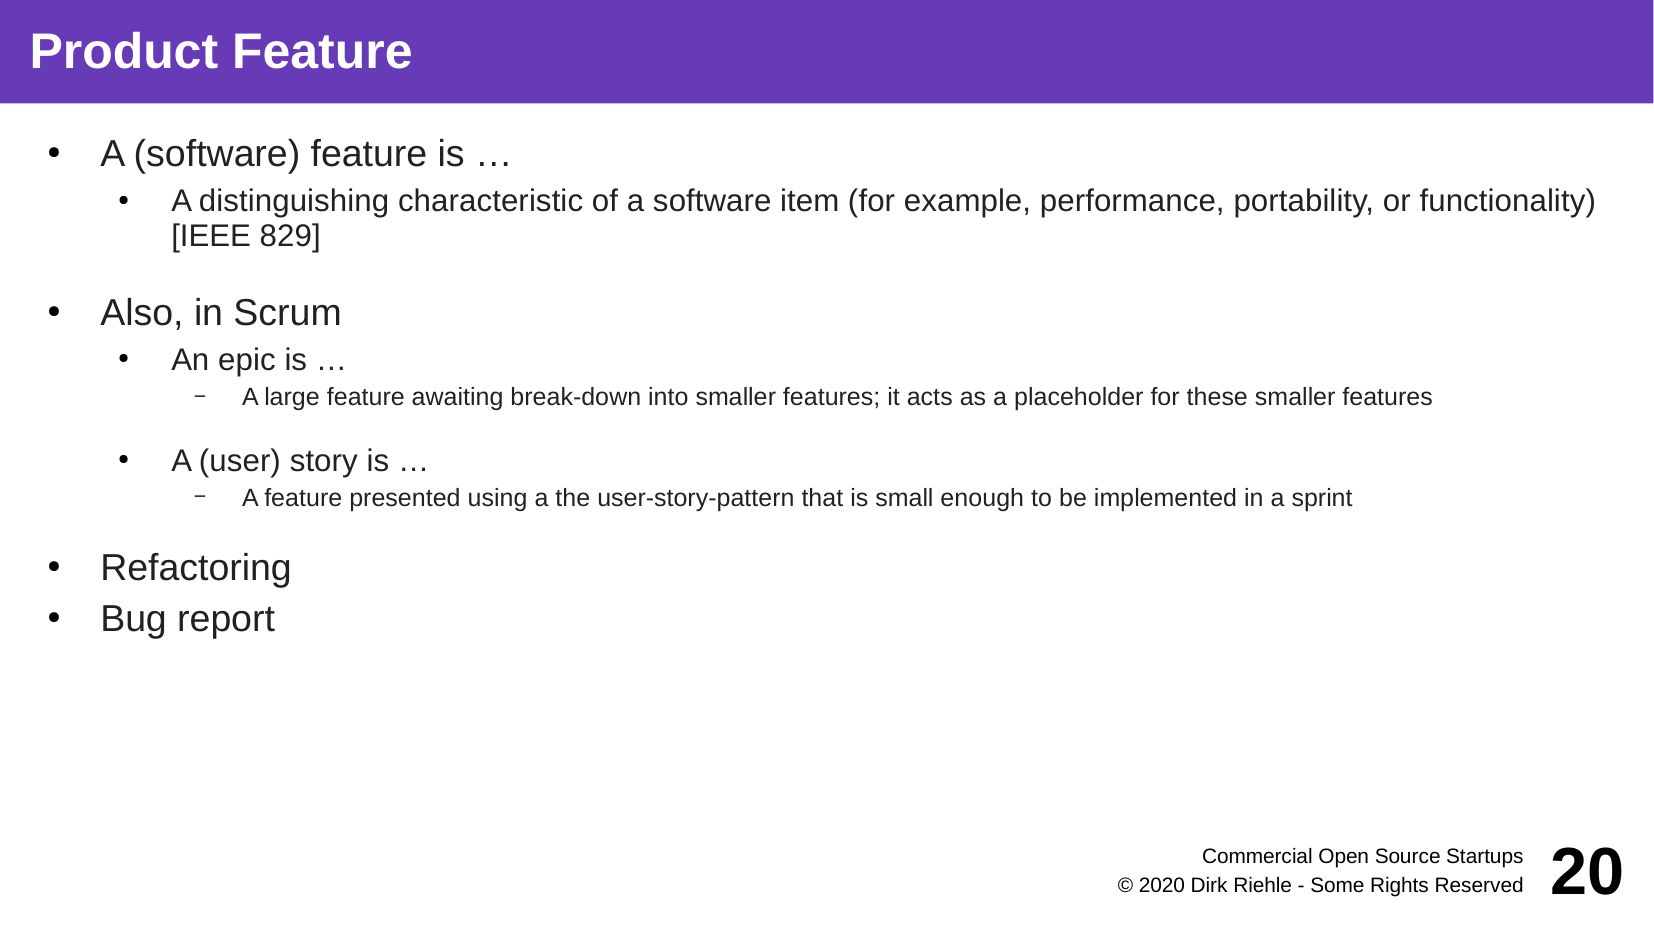

# Product Feature
A (software) feature is …
A distinguishing characteristic of a software item (for example, performance, portability, or functionality) [IEEE 829]
Also, in Scrum
An epic is …
A large feature awaiting break-down into smaller features; it acts as a placeholder for these smaller features
A (user) story is …
A feature presented using a the user-story-pattern that is small enough to be implemented in a sprint
Refactoring
Bug report
Commercial Open Source Startups
20
© 2020 Dirk Riehle - Some Rights Reserved